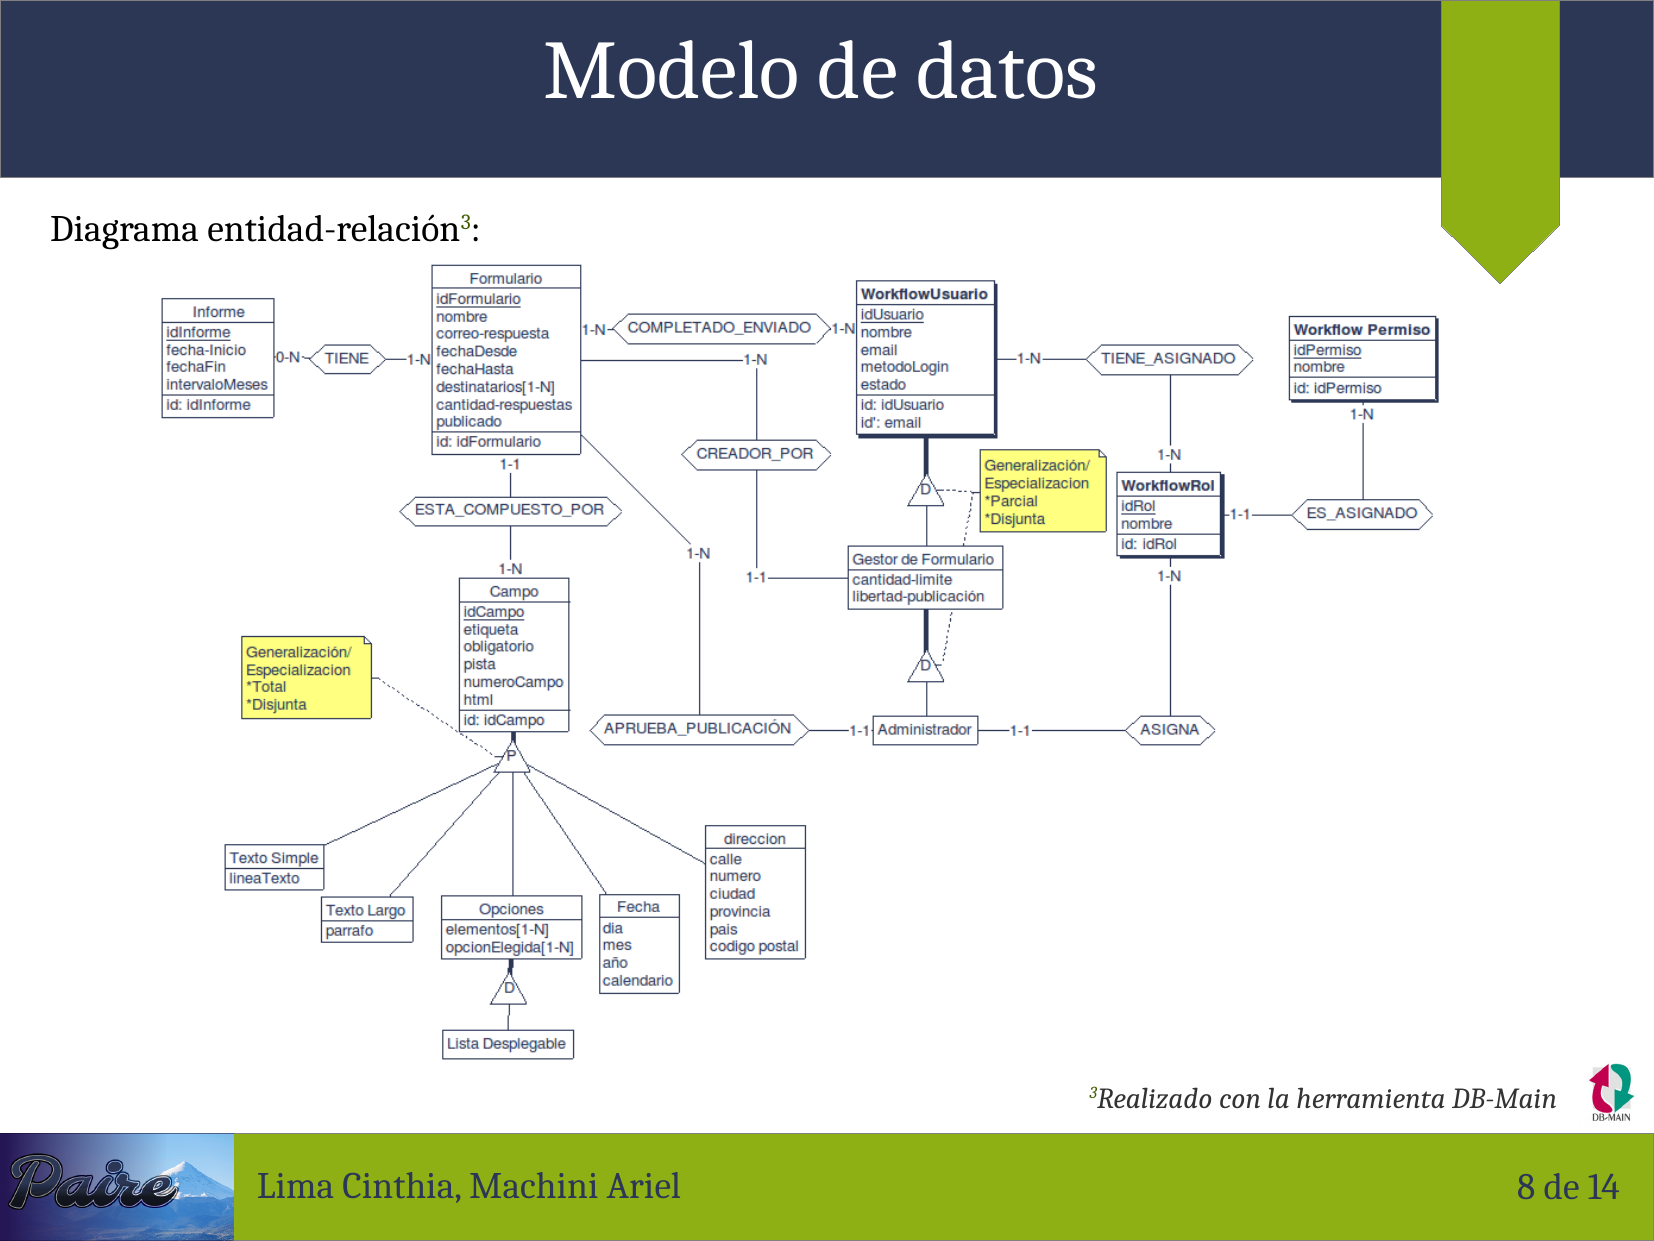

Modelo de datos
Diagrama entidad-relación3:
3Realizado con la herramienta DB-Main
Lima Cinthia, Machini Ariel
 de 14